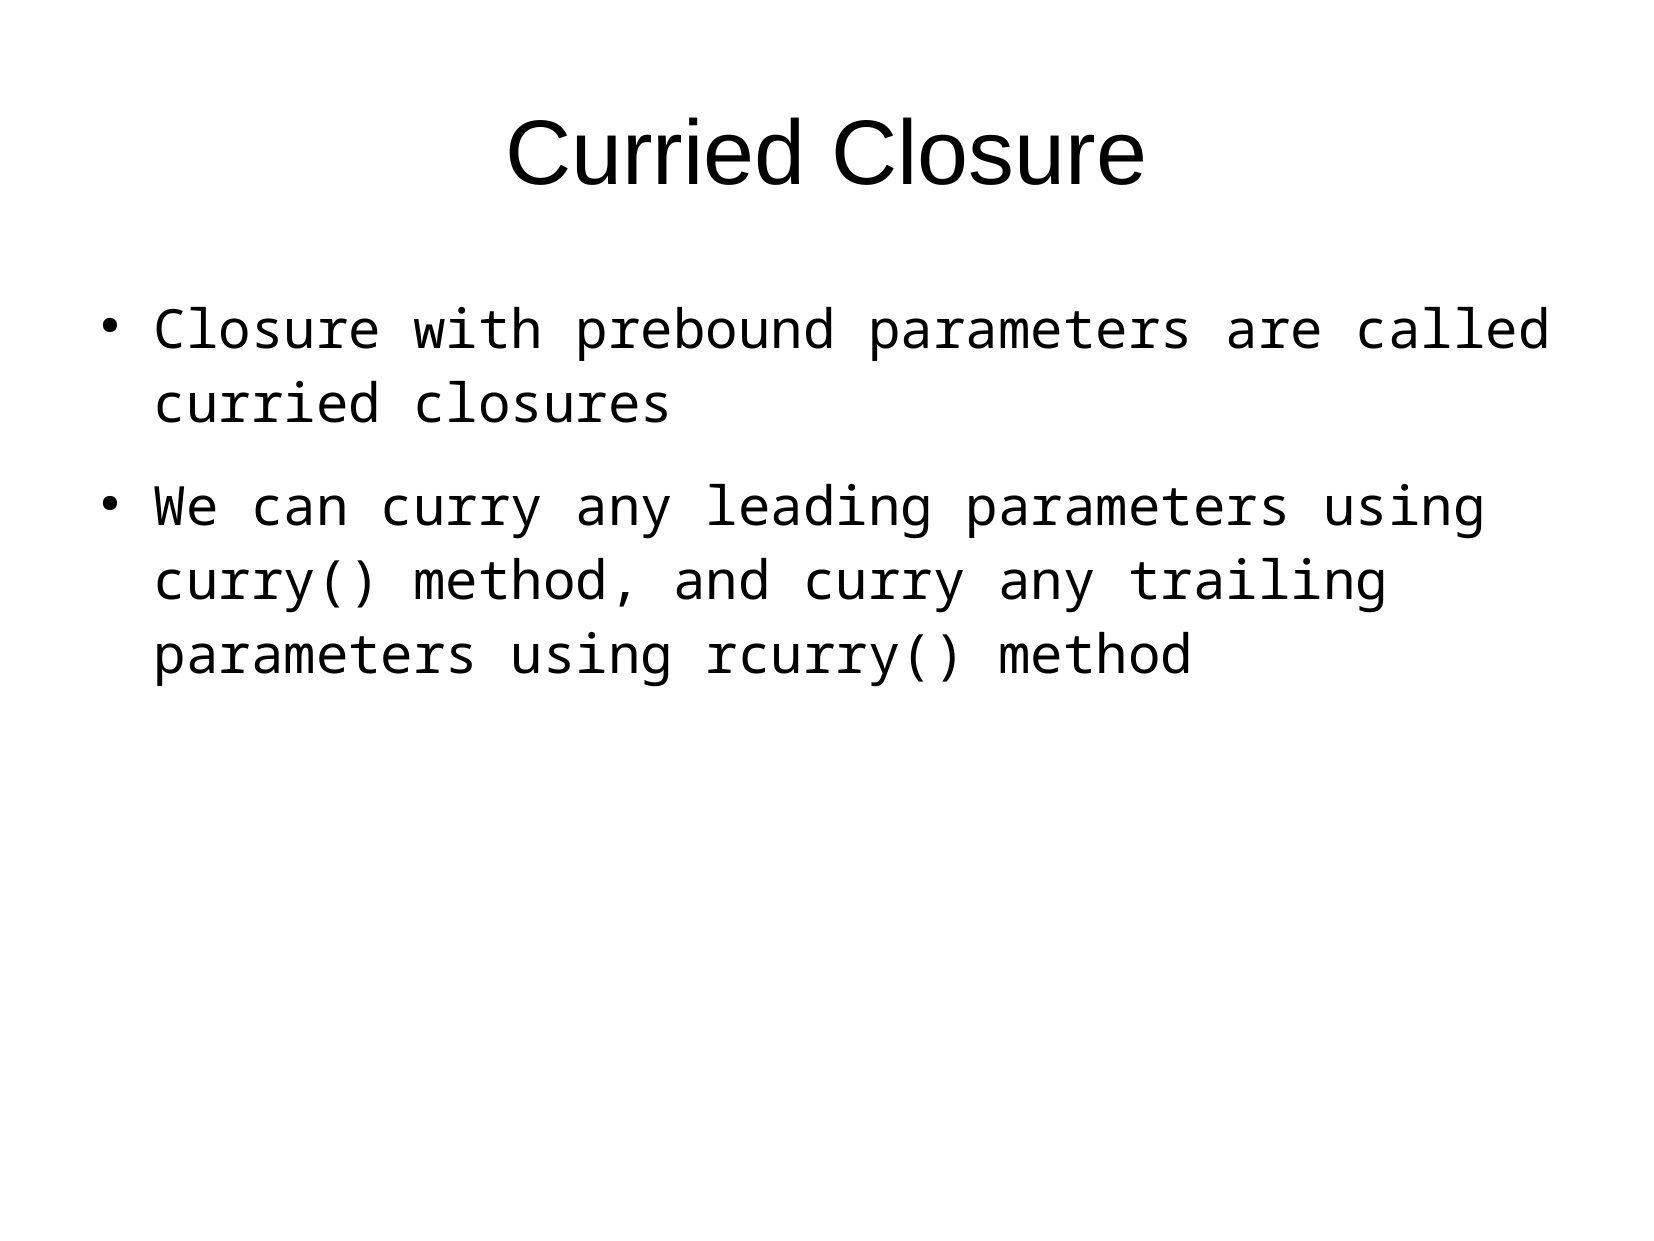

# Curried Closure
Closure with prebound parameters are called curried closures
We can curry any leading parameters using curry() method, and curry any trailing parameters using rcurry() method